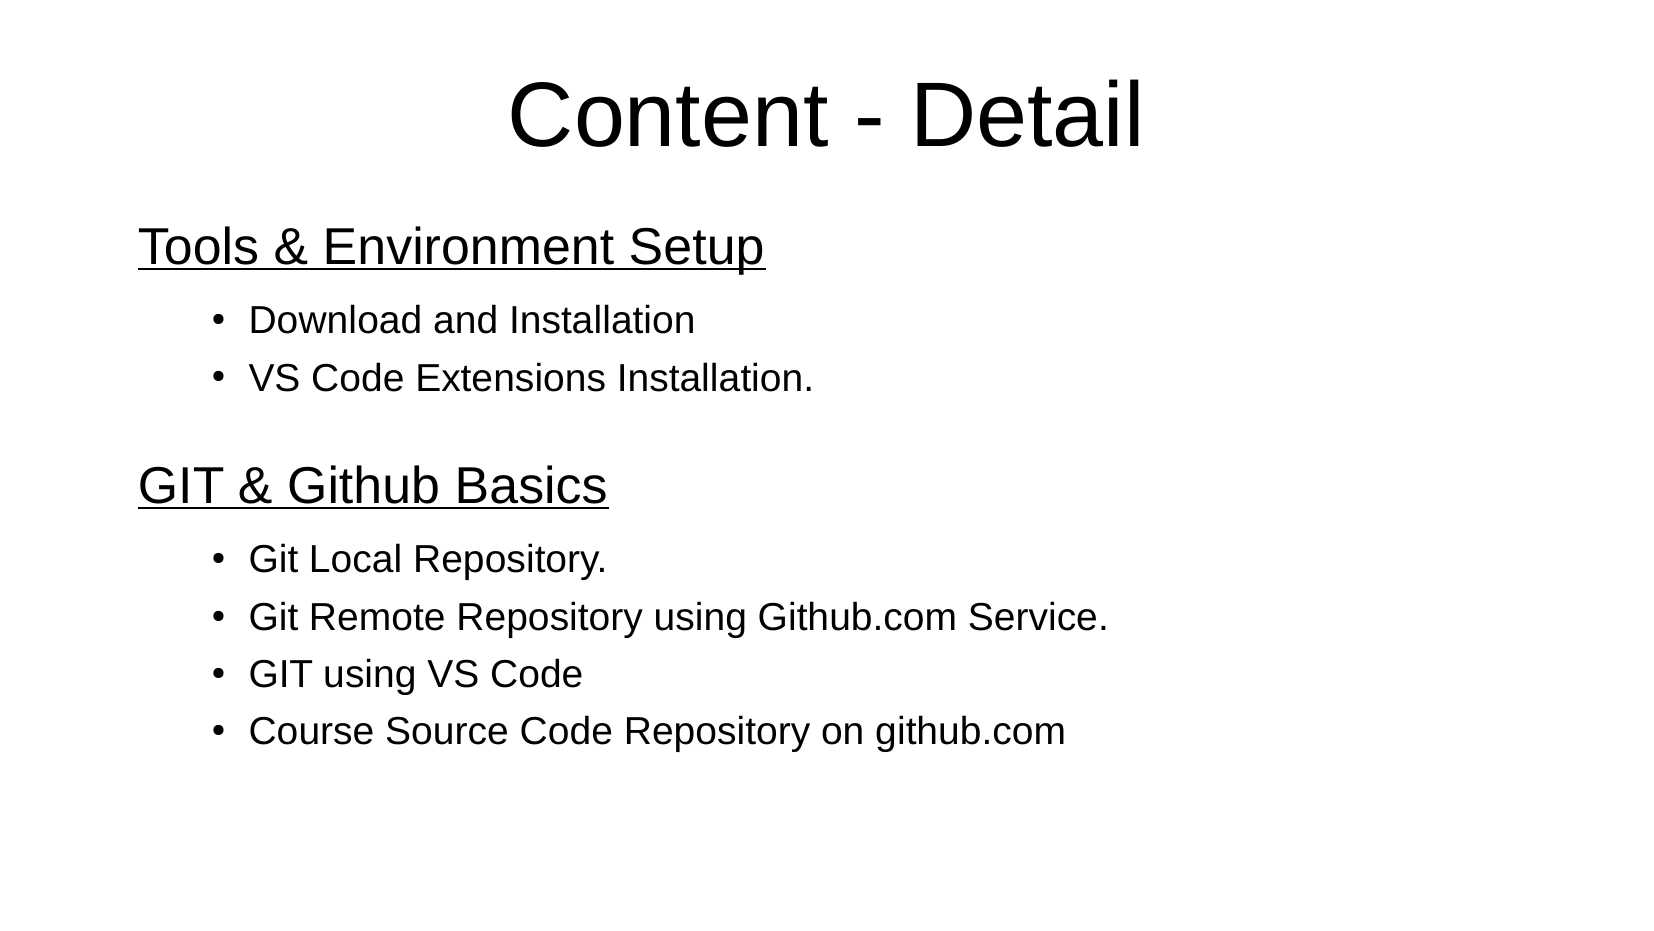

# Content - Detail
Tools & Environment Setup
Download and Installation
VS Code Extensions Installation.
GIT & Github Basics
Git Local Repository.
Git Remote Repository using Github.com Service.
GIT using VS Code
Course Source Code Repository on github.com